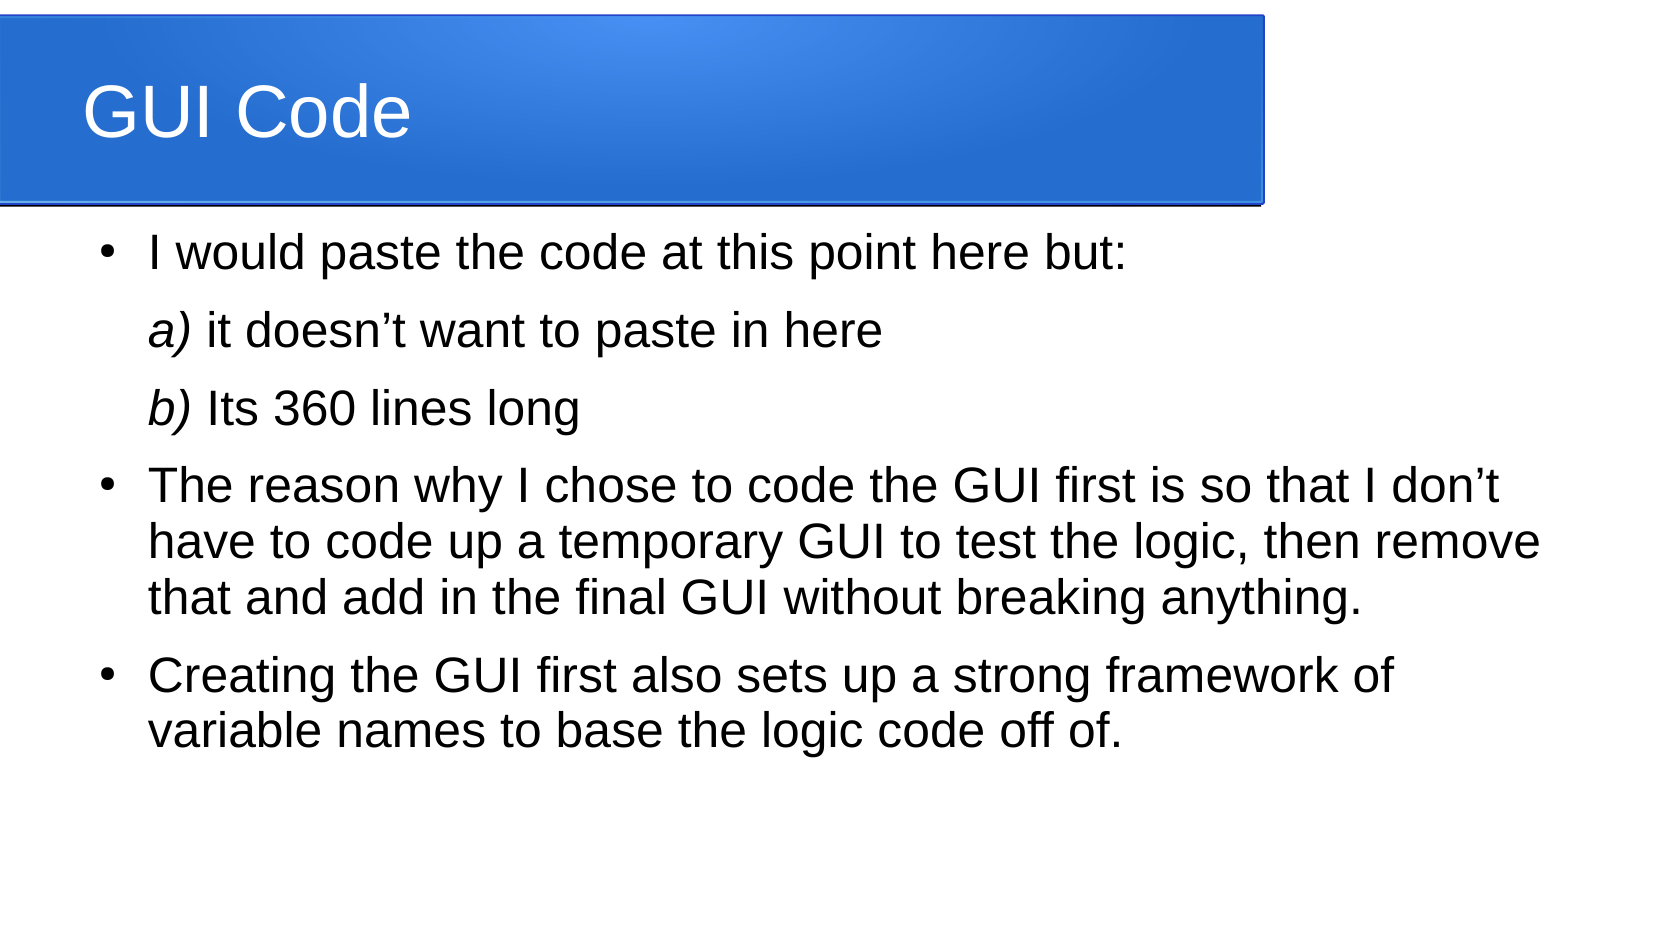

# GUI Code
I would paste the code at this point here but:
a) it doesn’t want to paste in here
b) Its 360 lines long
The reason why I chose to code the GUI first is so that I don’t have to code up a temporary GUI to test the logic, then remove that and add in the final GUI without breaking anything.
Creating the GUI first also sets up a strong framework of variable names to base the logic code off of.